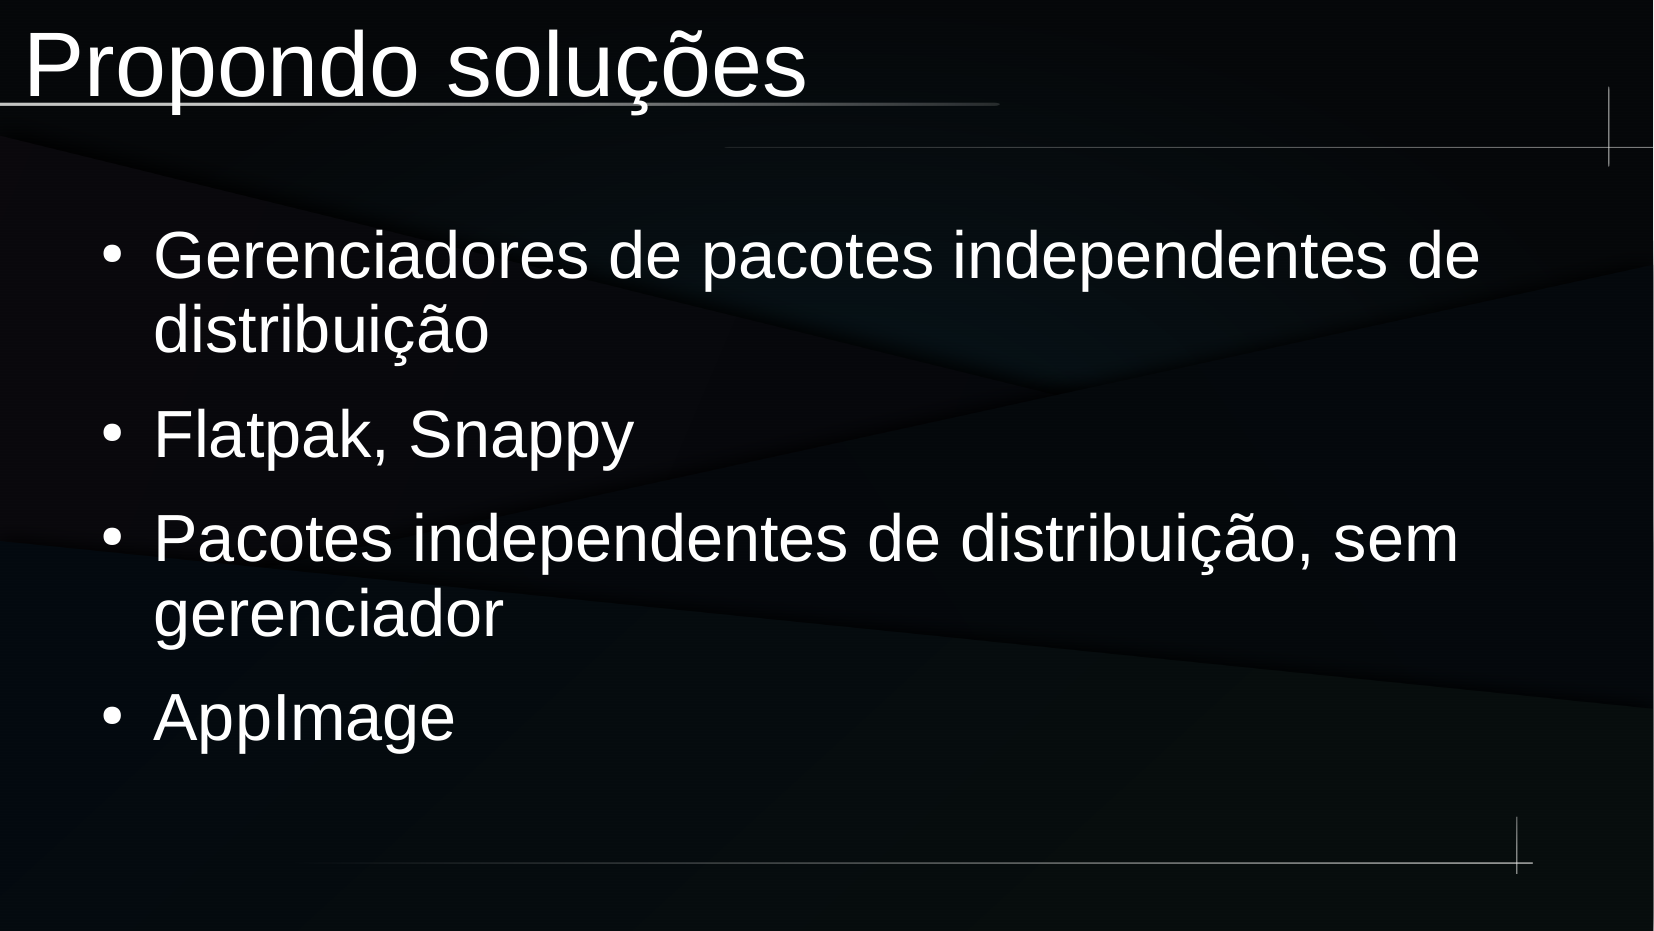

# Propondo soluções
Gerenciadores de pacotes independentes de distribuição
Flatpak, Snappy
Pacotes independentes de distribuição, sem gerenciador
AppImage